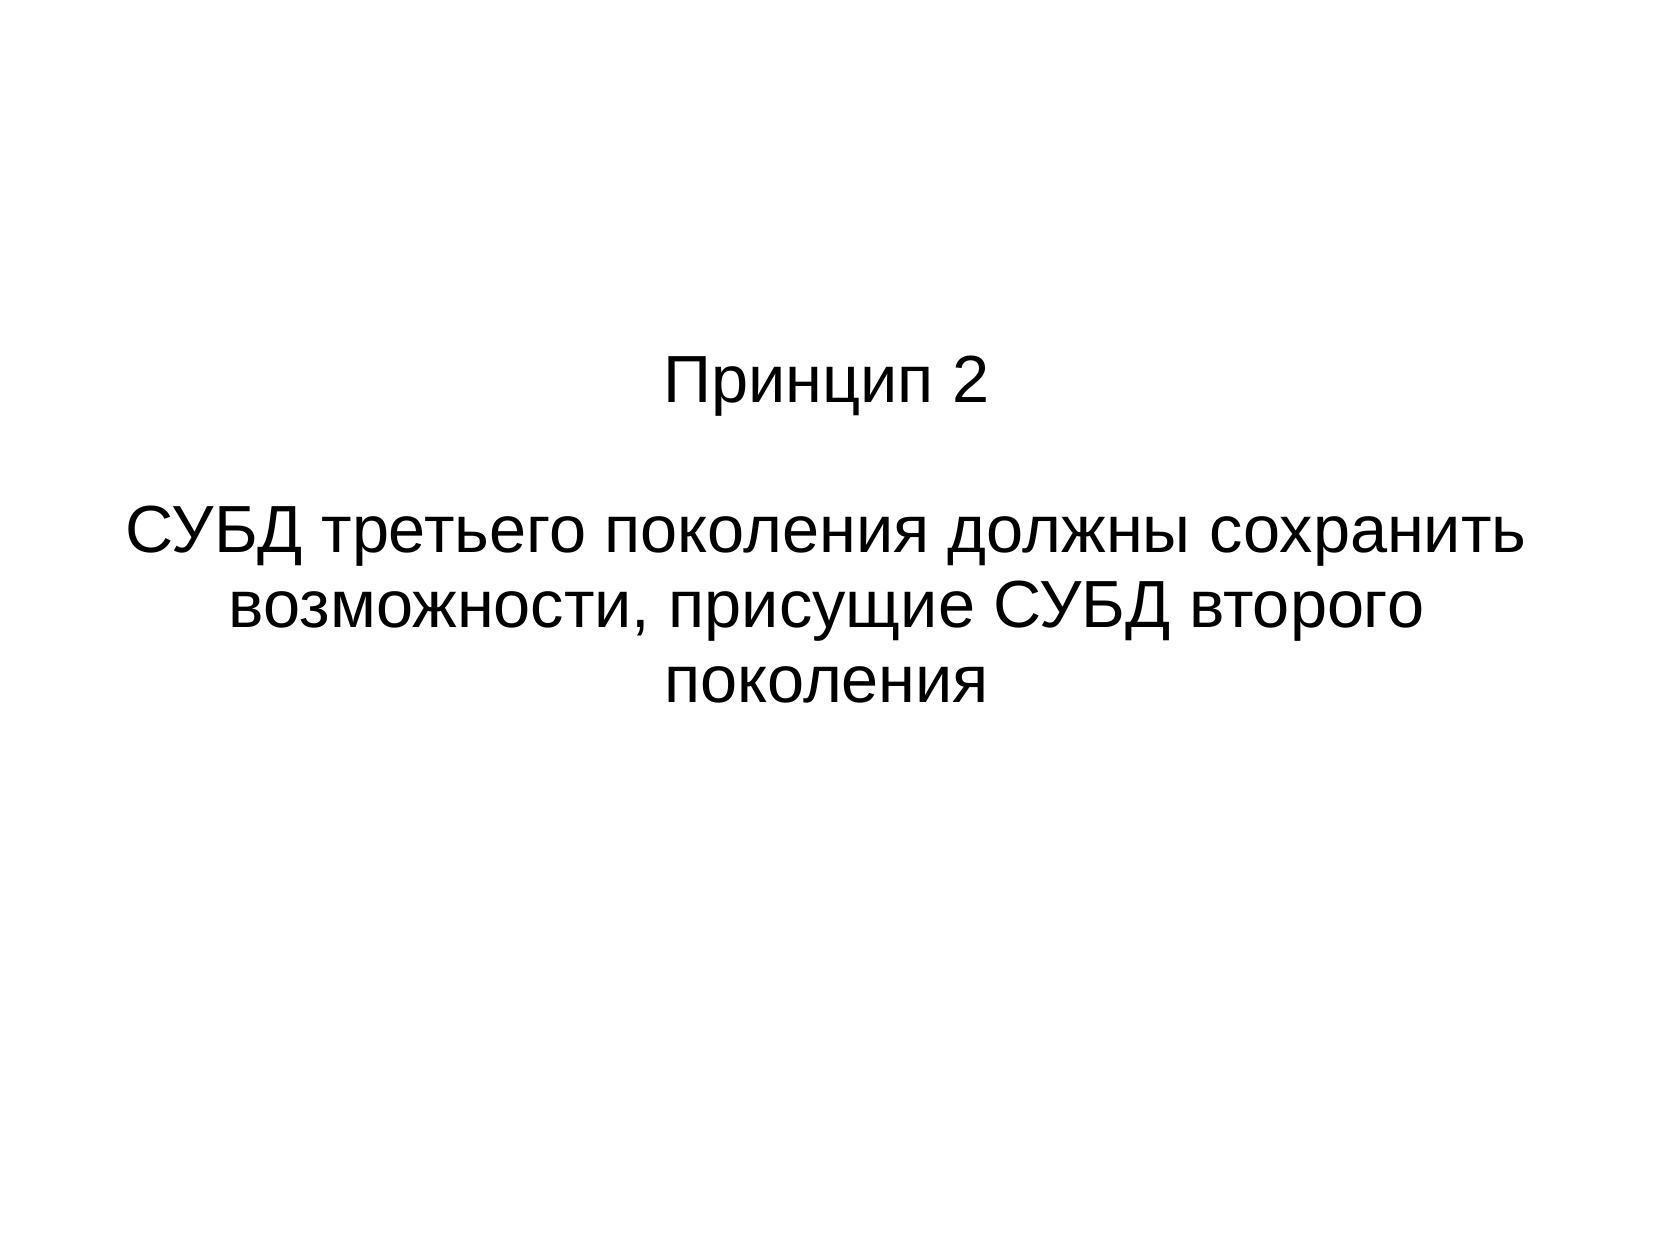

# Принцип 2
СУБД третьего поколения должны сохранить возможности, присущие СУБД второго поколения